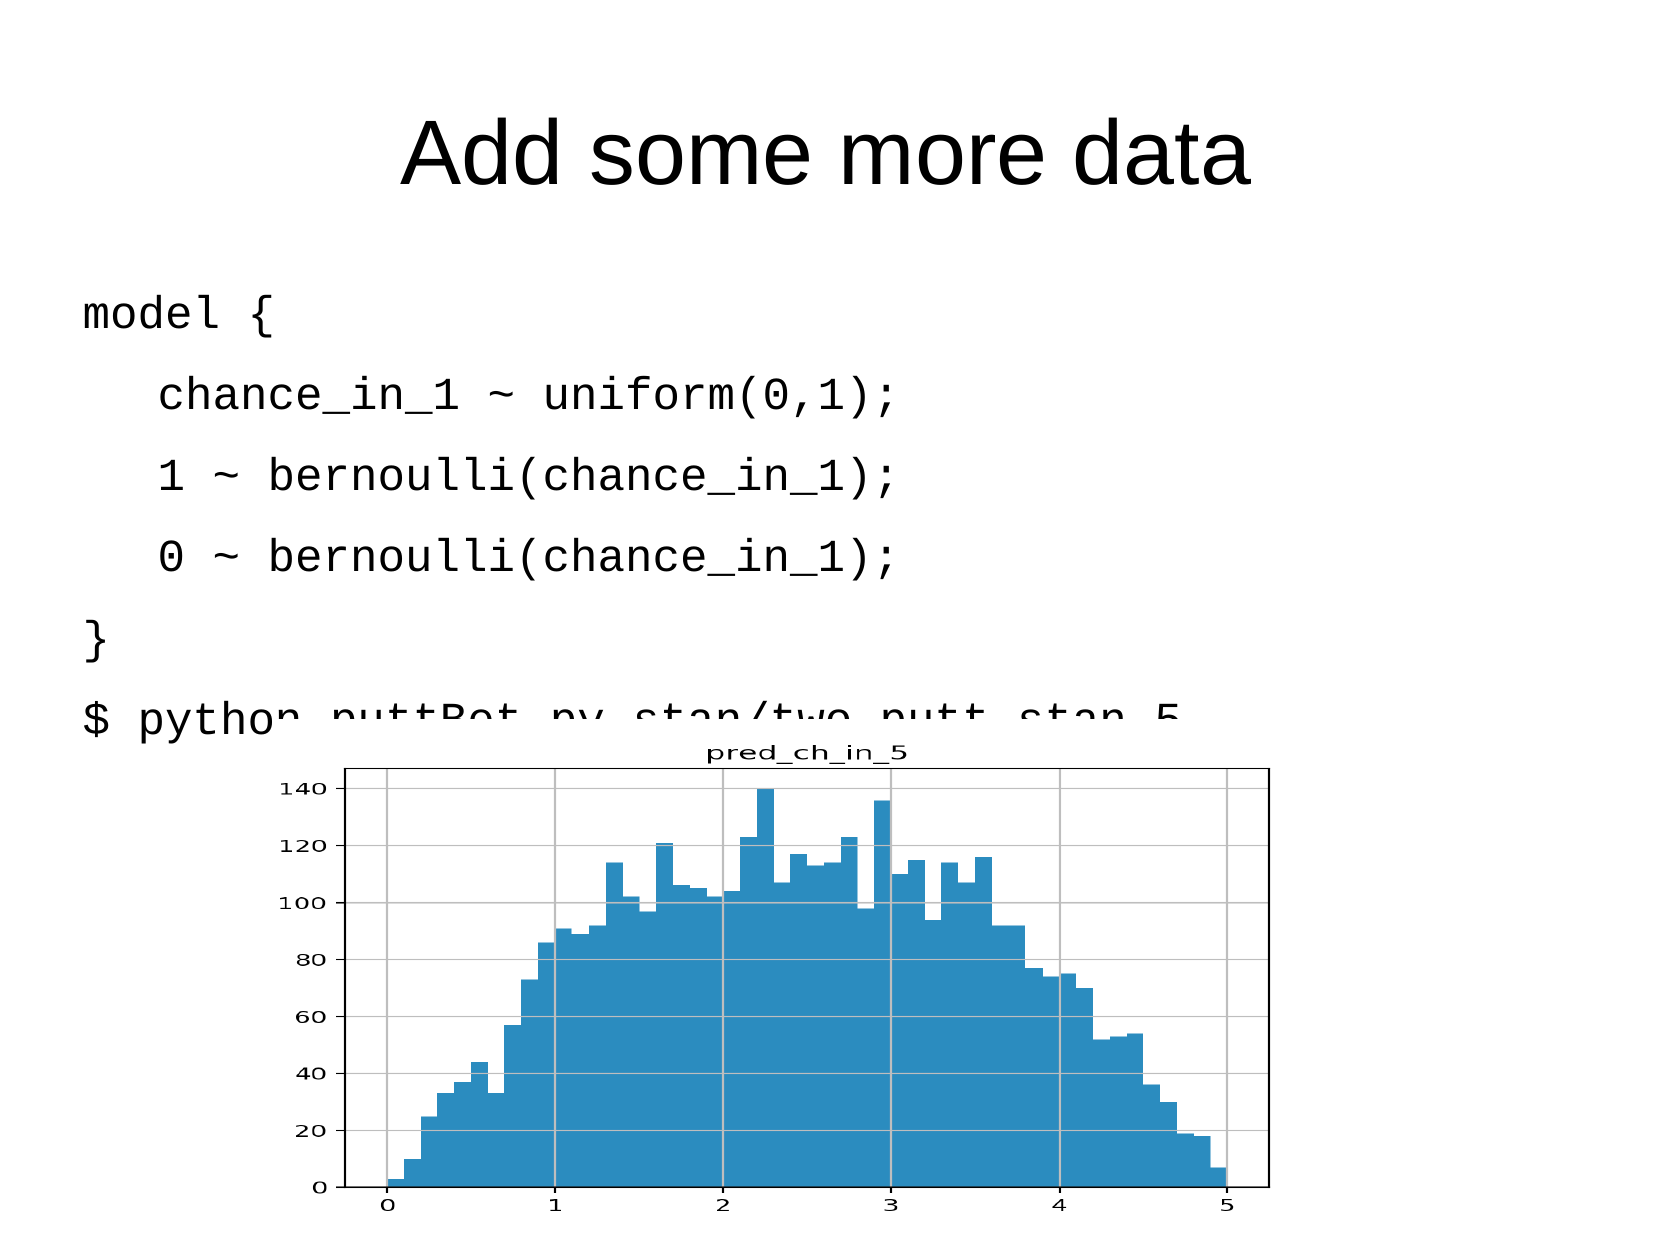

# Add some more data
model {
 	chance_in_1 ~ uniform(0,1);
 	1 ~ bernoulli(chance_in_1);
 	0 ~ bernoulli(chance_in_1);
}
$ python puttBet.py stan/two_putt.stan 5